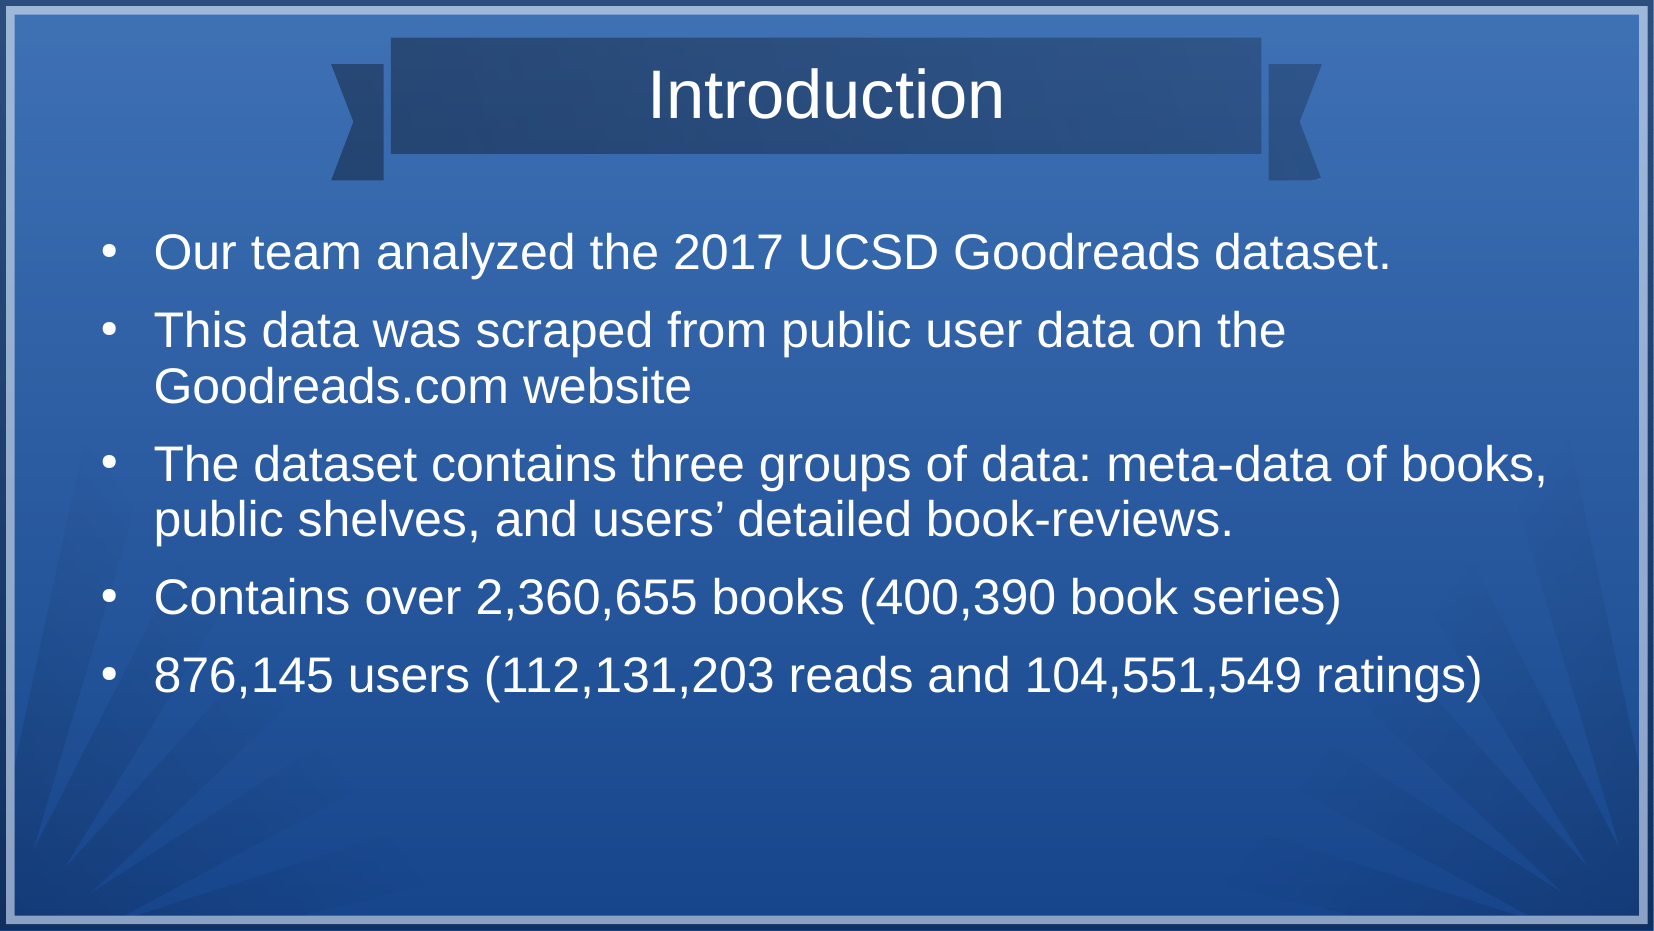

# Introduction
Our team analyzed the 2017 UCSD Goodreads dataset.
This data was scraped from public user data on the Goodreads.com website
The dataset contains three groups of data: meta-data of books, public shelves, and users’ detailed book-reviews.
Contains over 2,360,655 books (400,390 book series)
876,145 users (112,131,203 reads and 104,551,549 ratings)